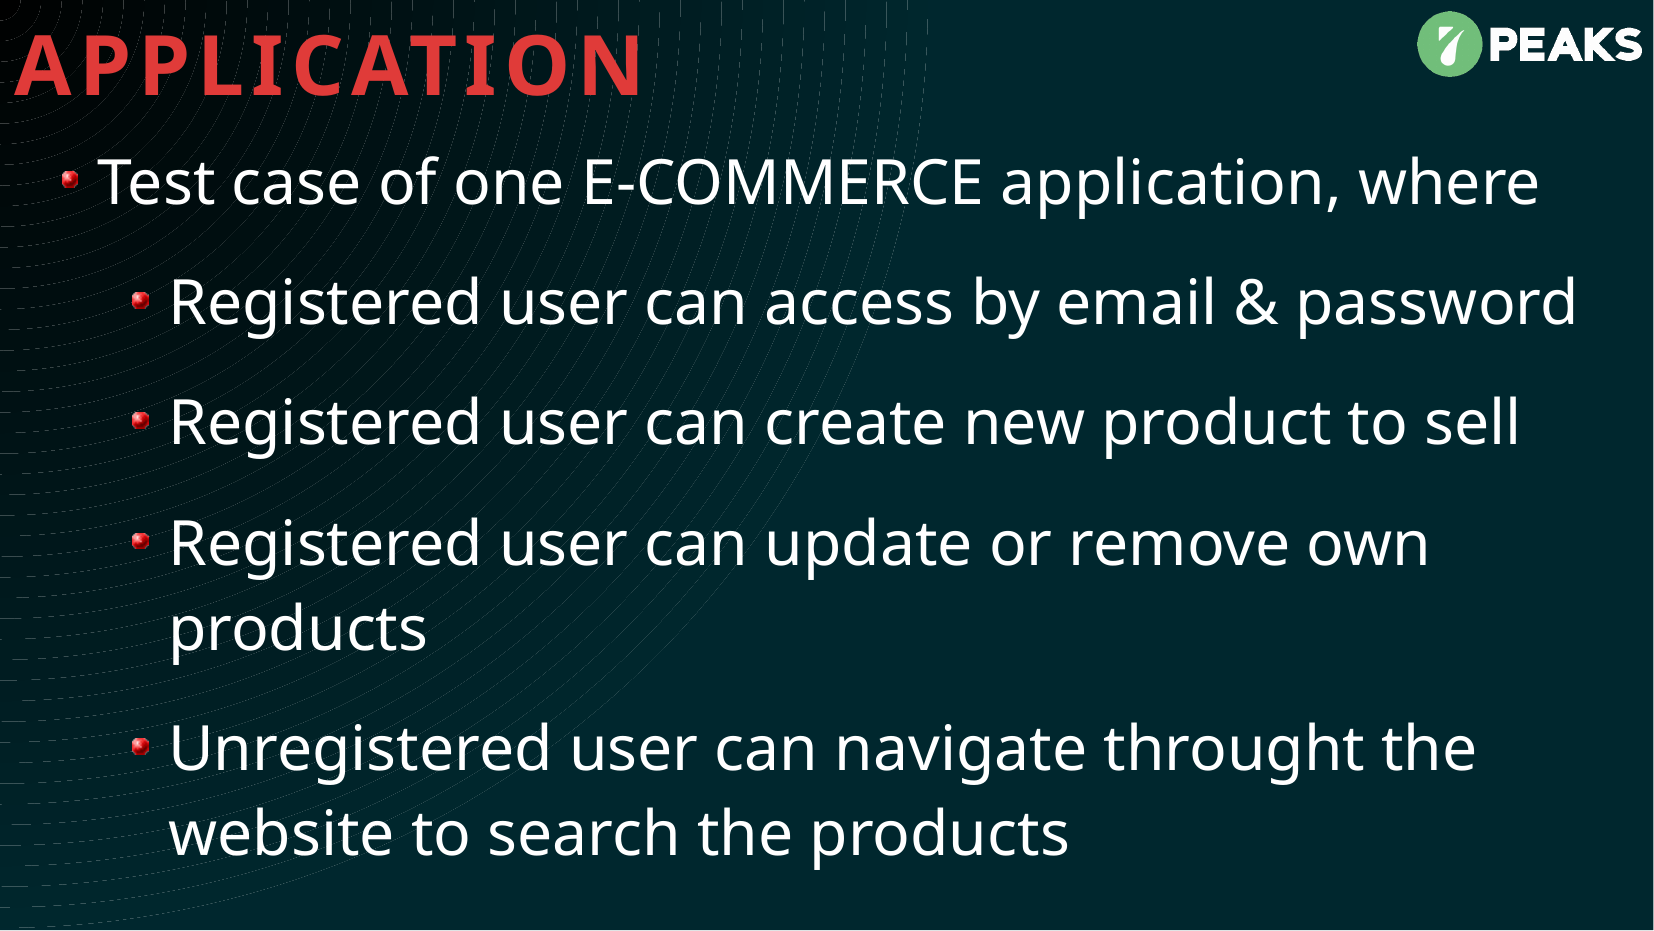

APPLICATION
Test case of one E-COMMERCE application, where
Registered user can access by email & password
Registered user can create new product to sell
Registered user can update or remove own products
Unregistered user can navigate throught the website to search the products